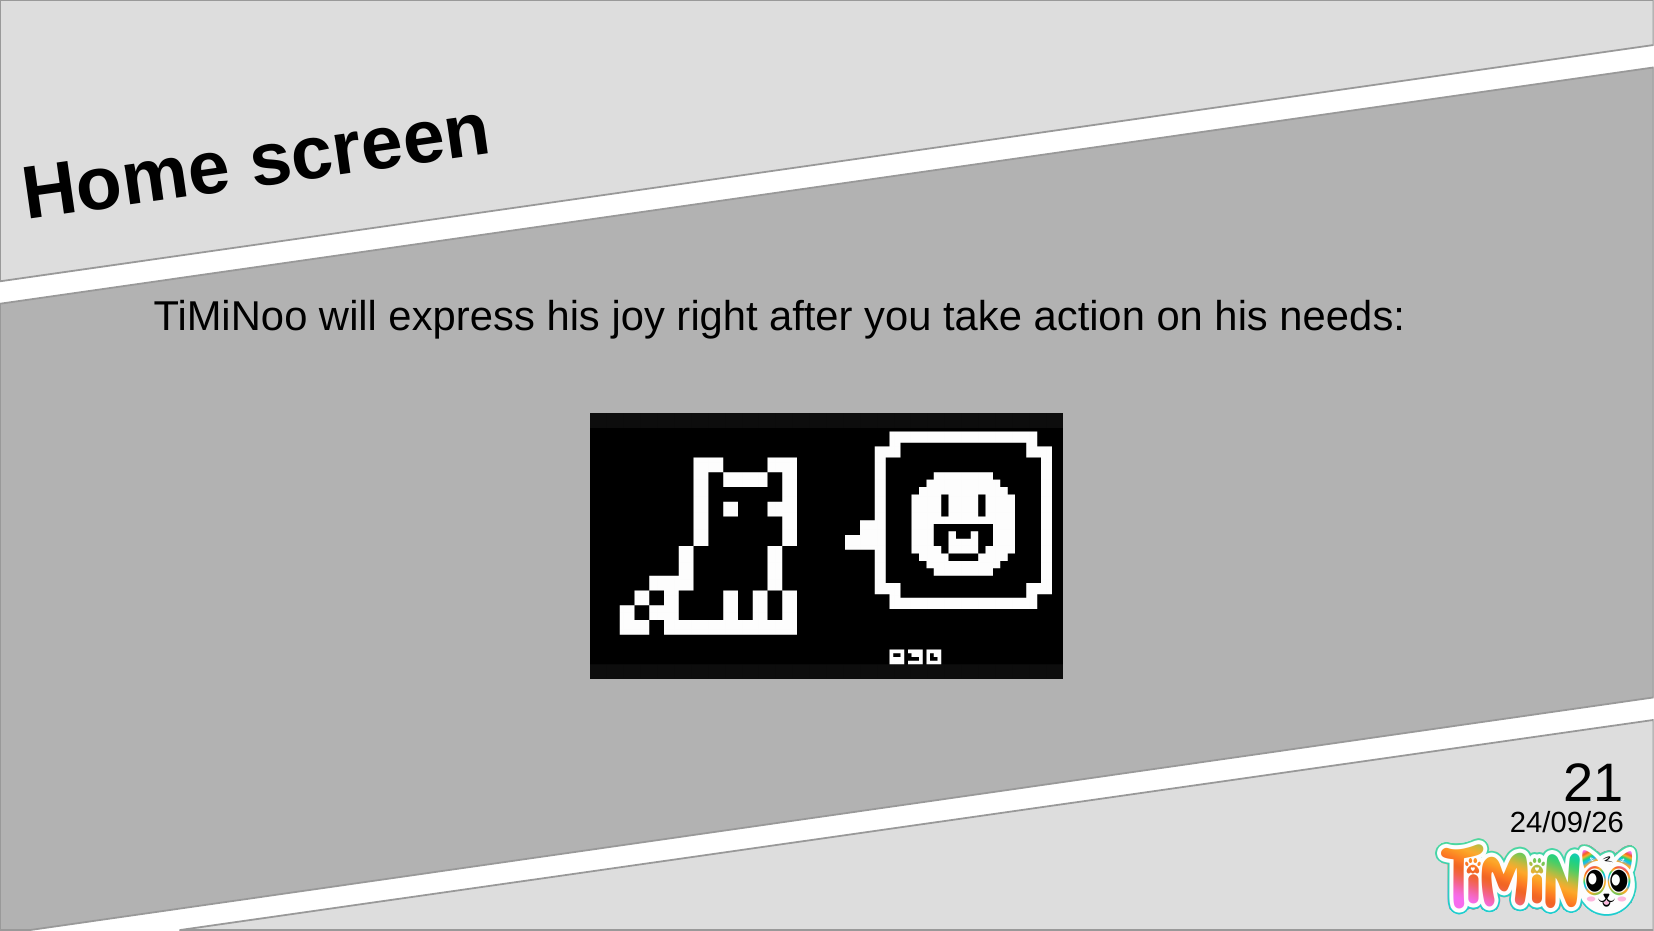

# Home screen
TiMiNoo will express his joy right after you take action on his needs:
21